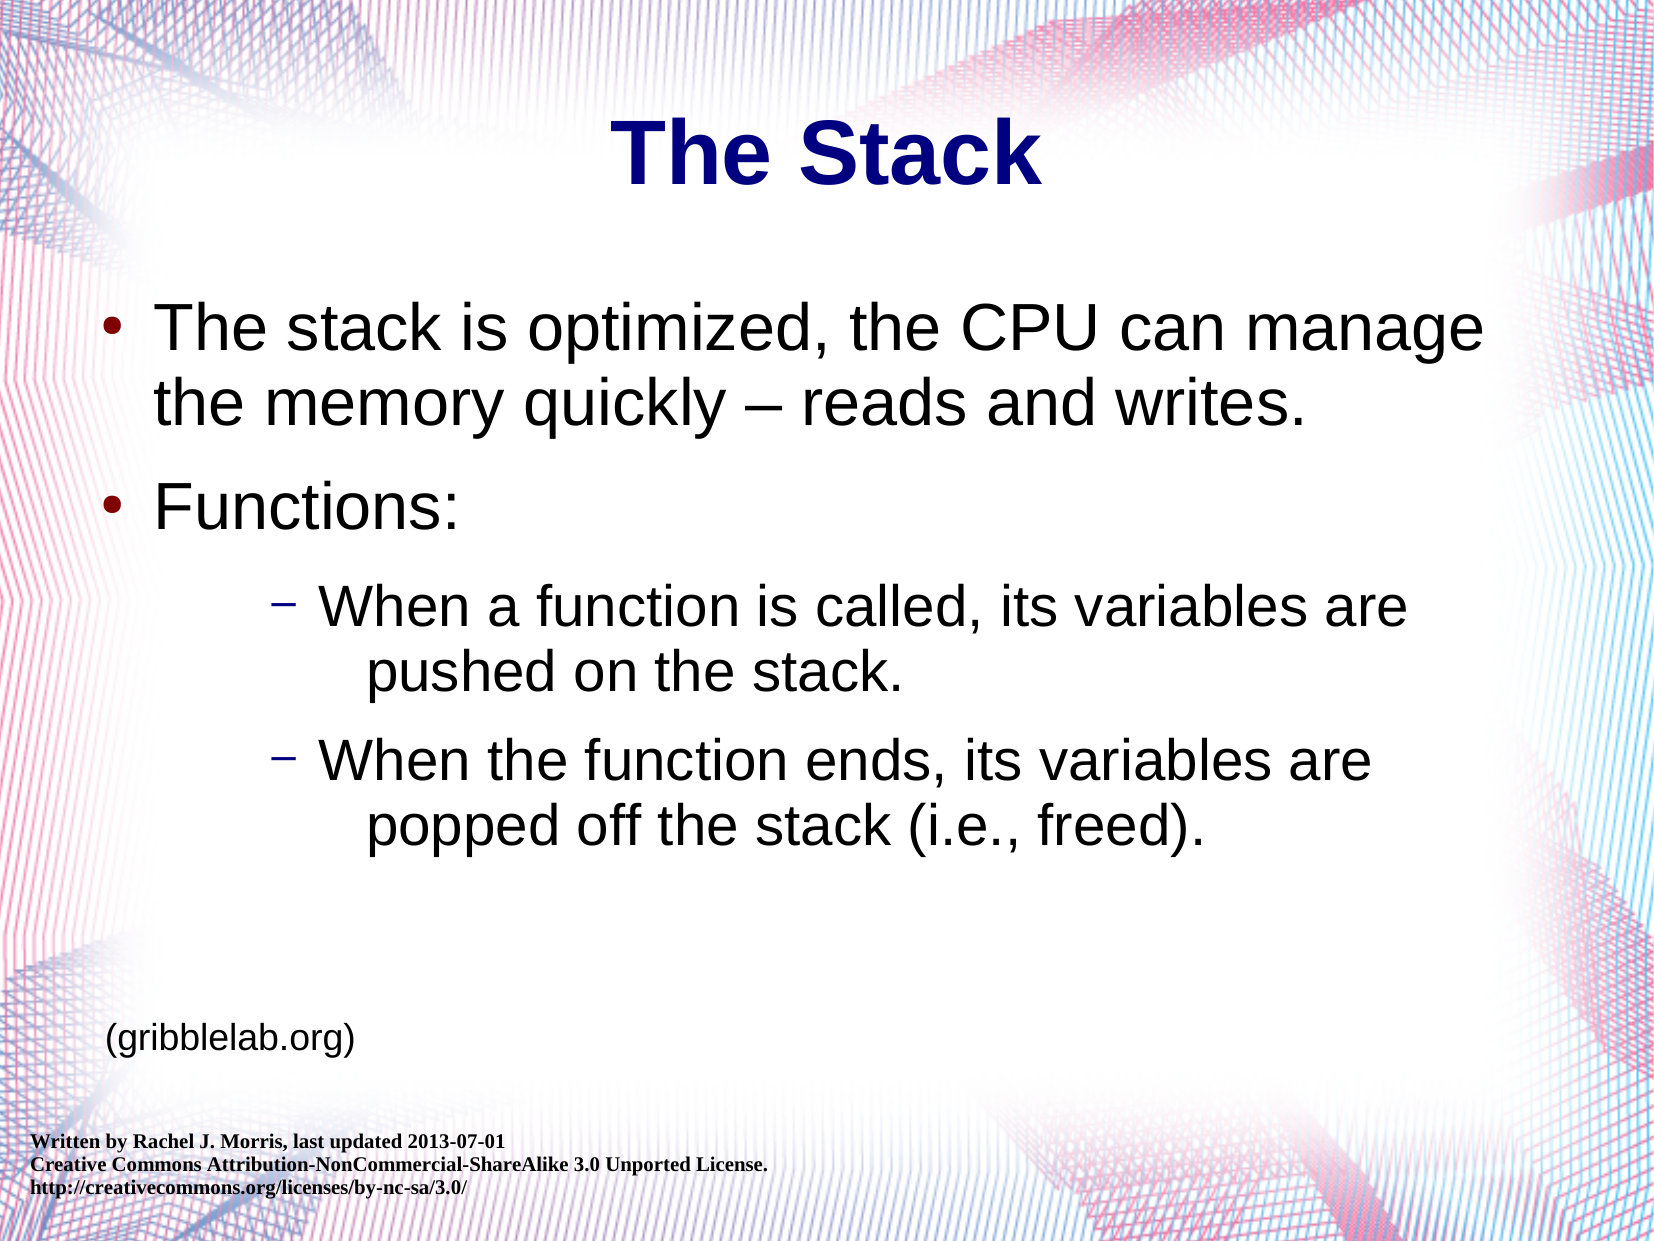

# The Stack
The stack is optimized, the CPU can manage the memory quickly – reads and writes.
Functions:
When a function is called, its variables are pushed on the stack.
When the function ends, its variables are popped off the stack (i.e., freed).
(gribblelab.org)